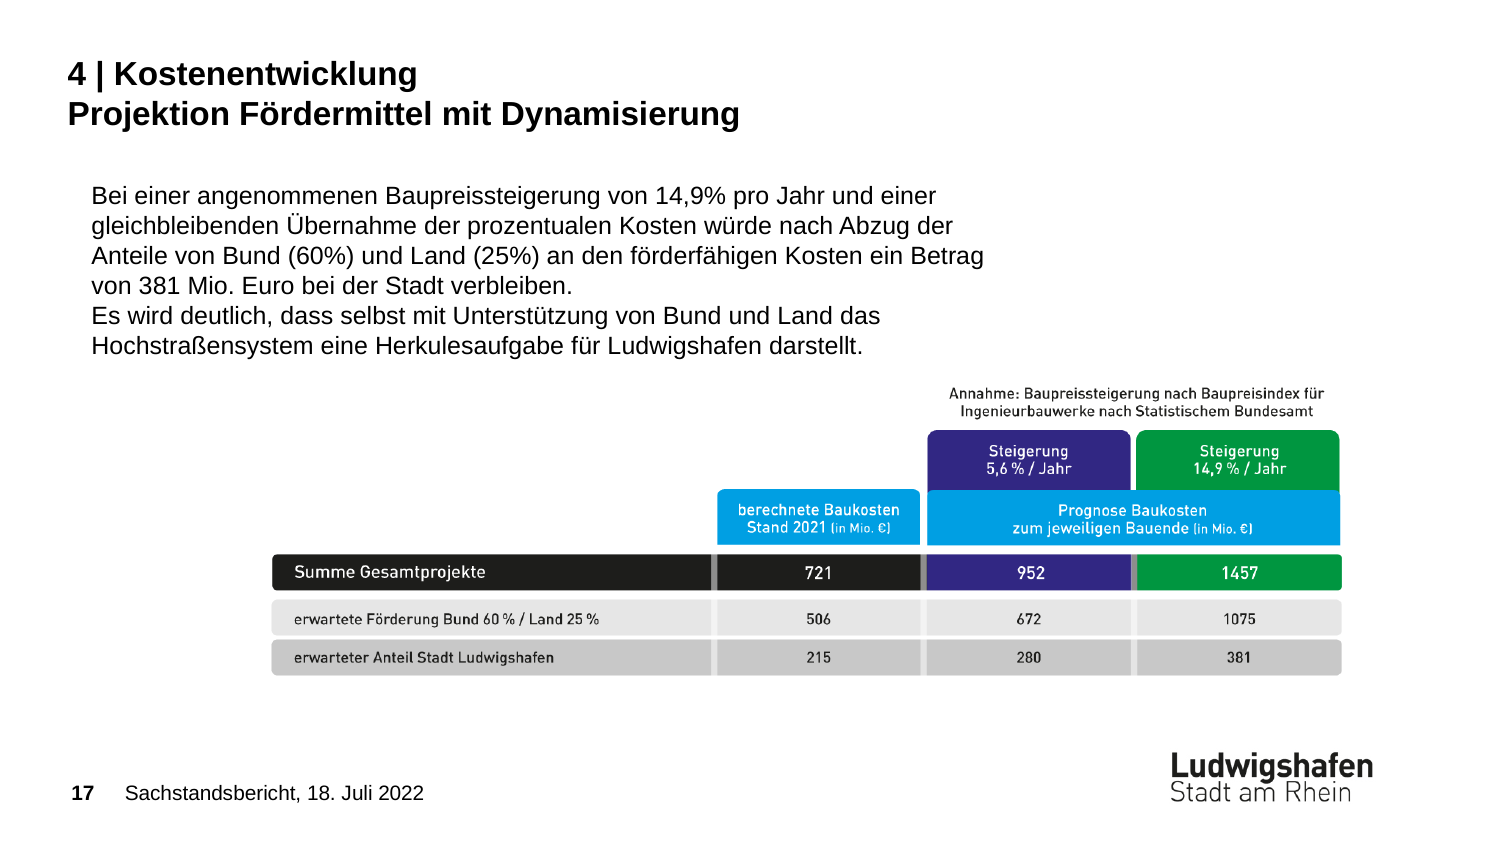

4 | Kostenentwicklung
Projektion Fördermittel mit Dynamisierung
Bei einer angenommenen Baupreissteigerung von 14,9% pro Jahr und einer gleichbleibenden Übernahme der prozentualen Kosten würde nach Abzug der Anteile von Bund (60%) und Land (25%) an den förderfähigen Kosten ein Betrag von 381 Mio. Euro bei der Stadt verbleiben.
Es wird deutlich, dass selbst mit Unterstützung von Bund und Land das Hochstraßensystem eine Herkulesaufgabe für Ludwigshafen darstellt.